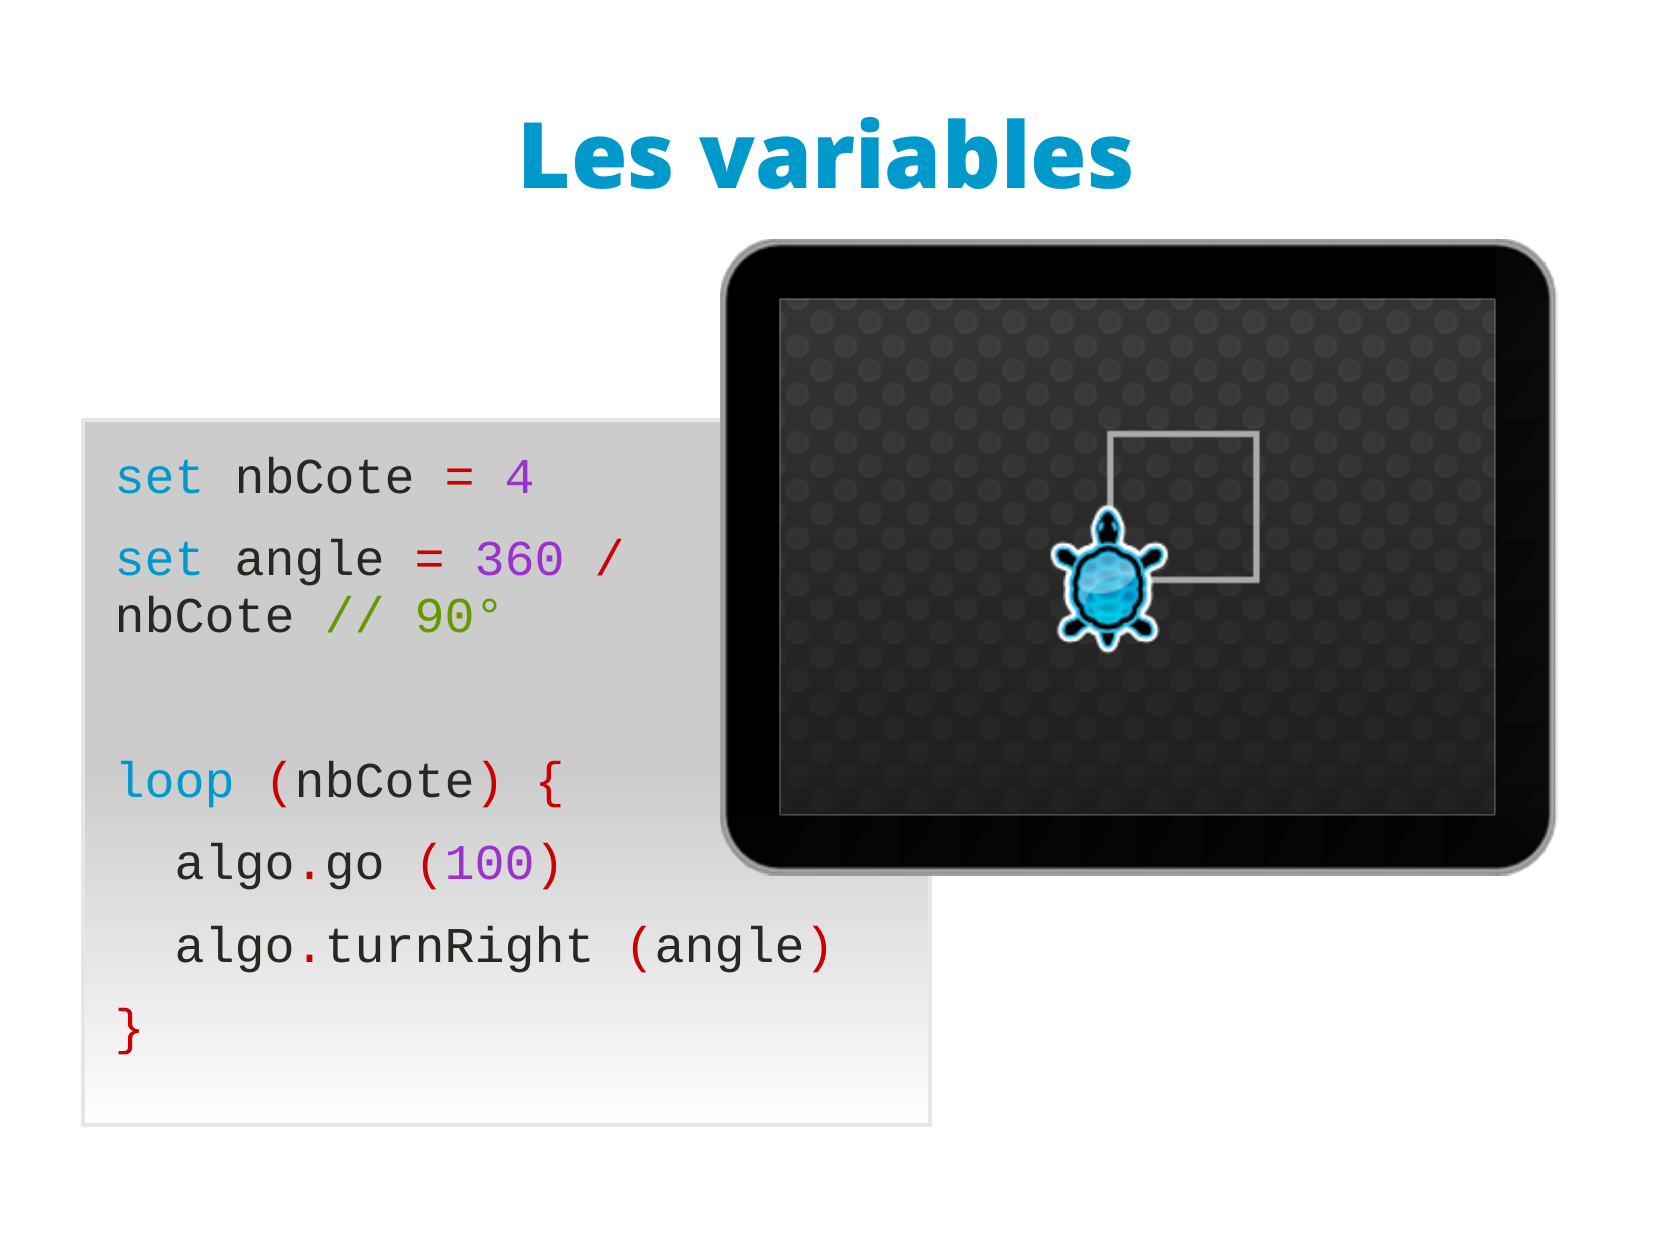

# Les variables
set nbCote = 4
set angle = 360 / nbCote // 90°
loop (nbCote) {
 algo.go (100)
 algo.turnRight (angle)
}